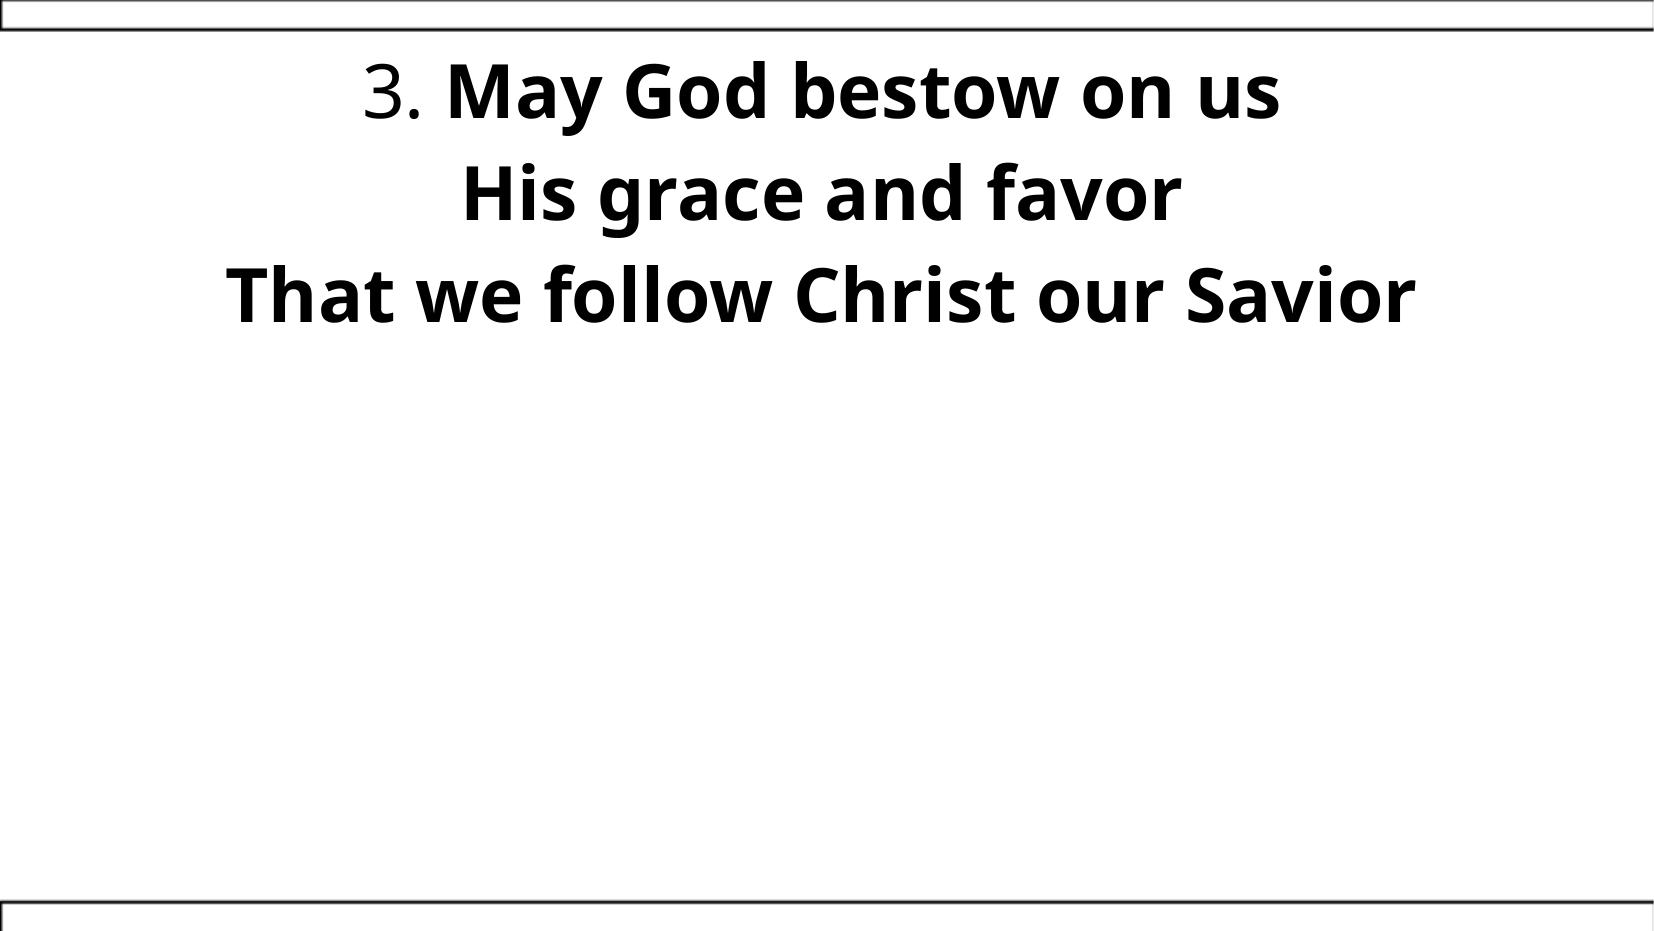

3. May God bestow on us
His grace and favor
That we follow Christ our Savior